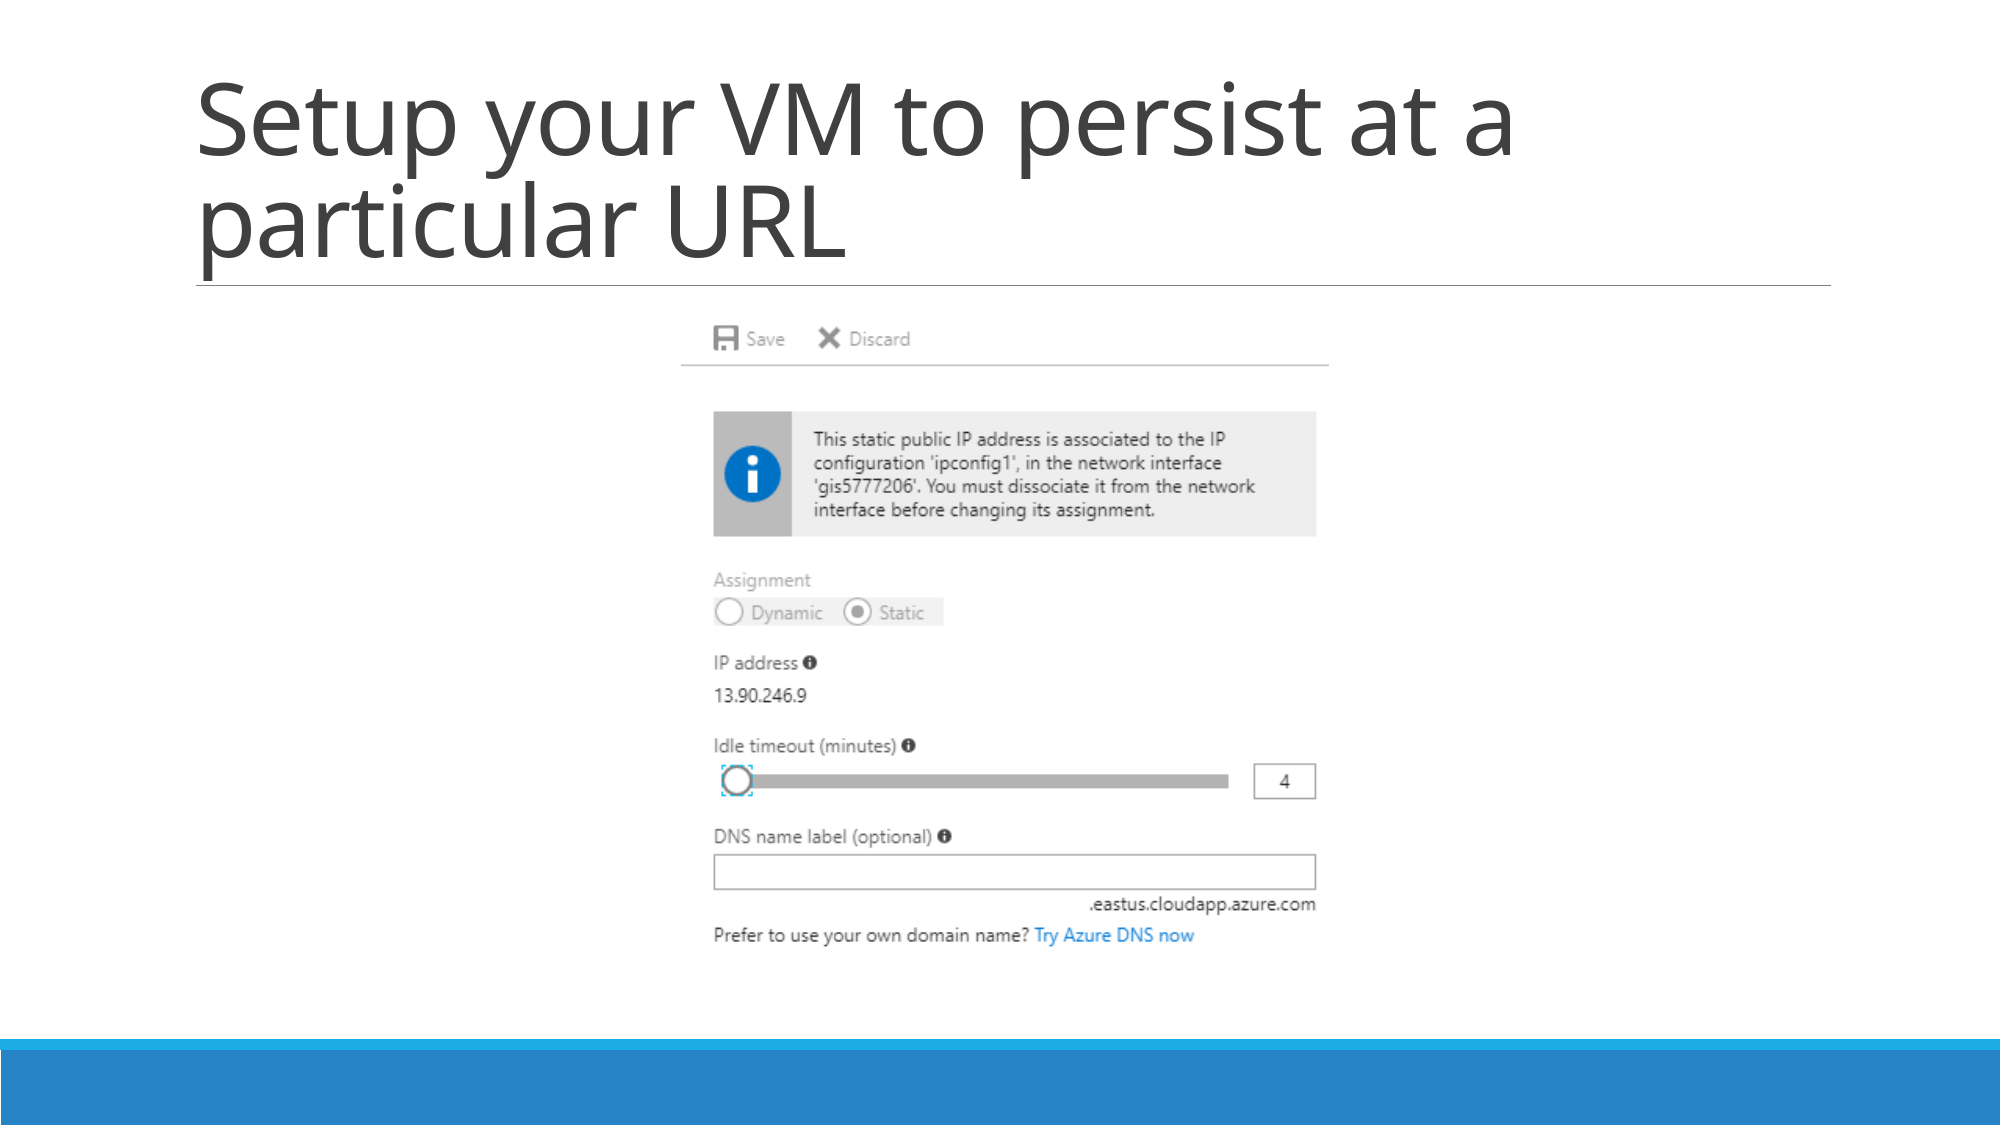

# Setup your VM to persist at a particular URL